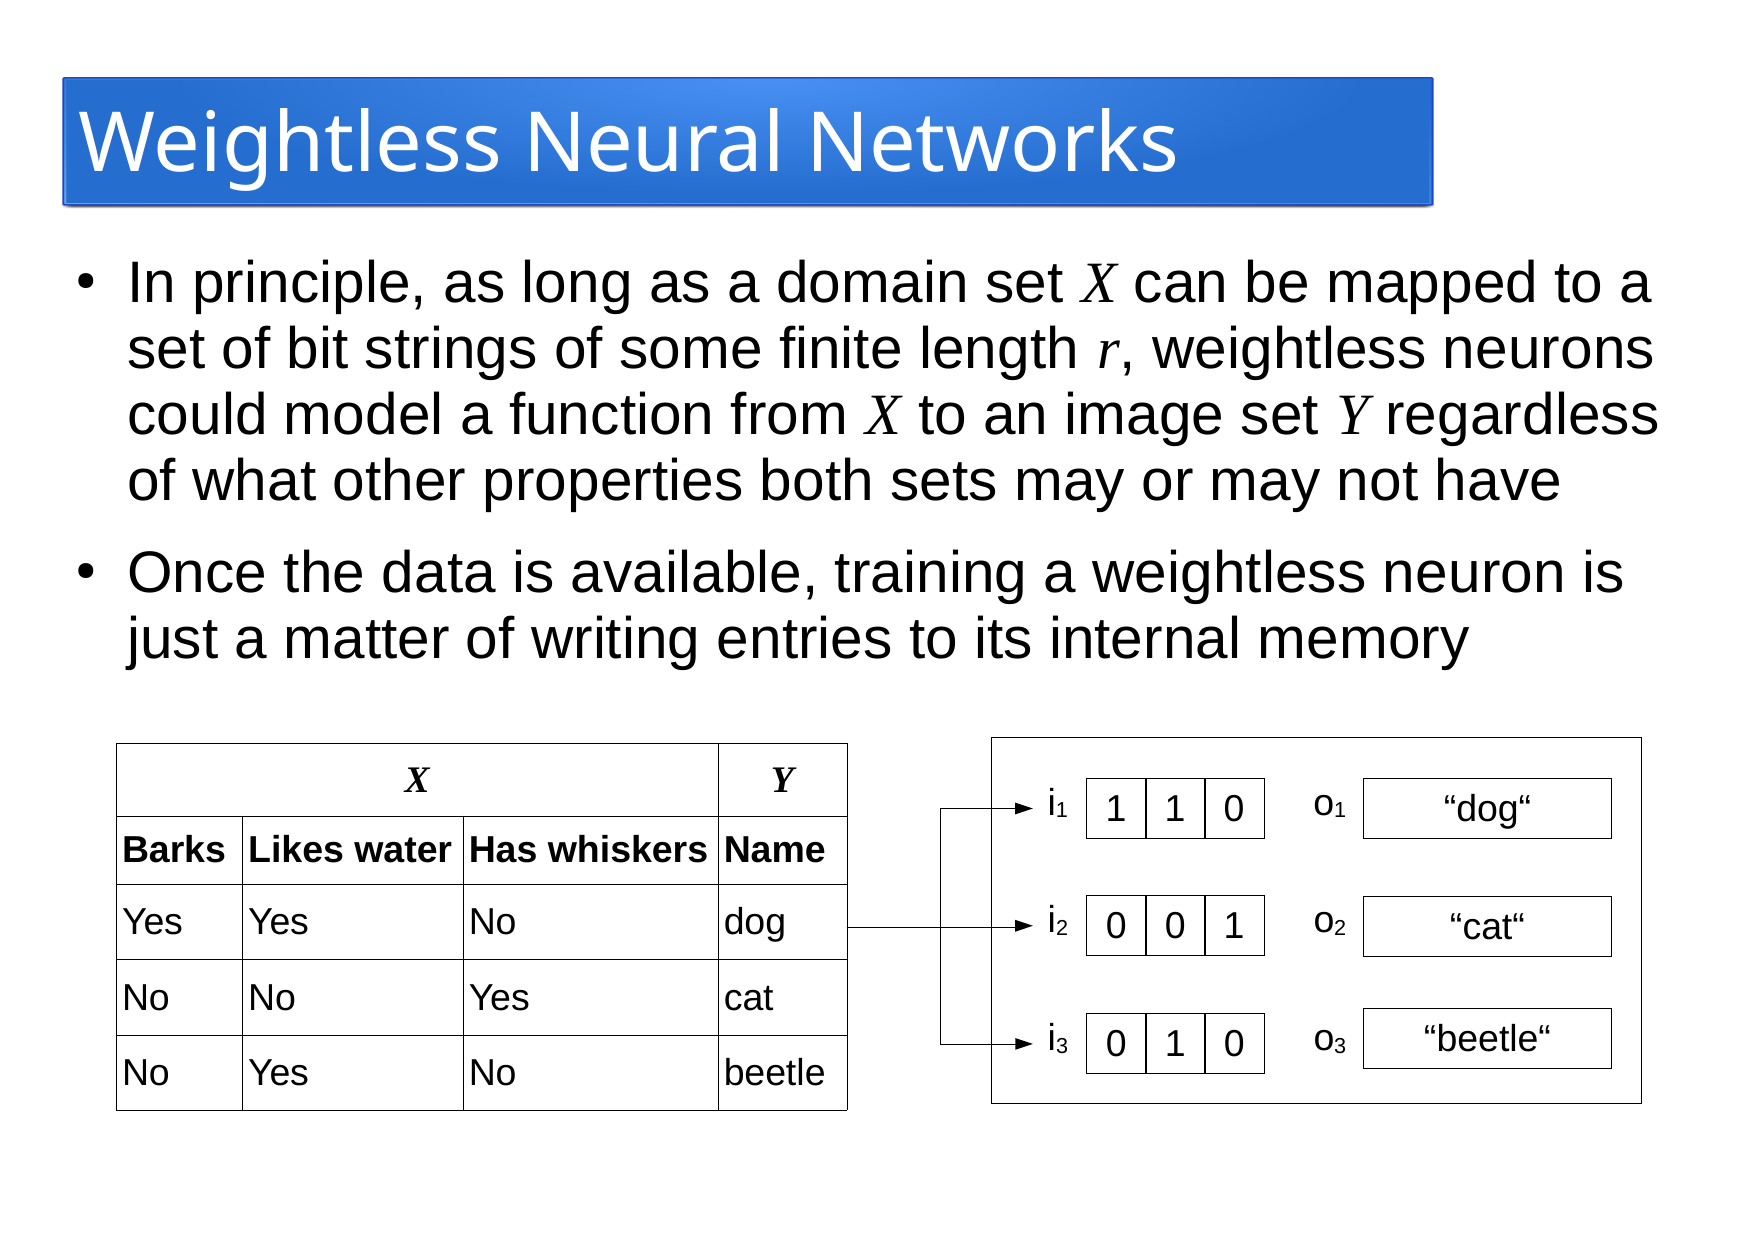

# Weightless Neural Networks
In principle, as long as a domain set X can be mapped to a set of bit strings of some finite length r, weightless neurons could model a function from X to an image set Y regardless of what other properties both sets may or may not have
Once the data is available, training a weightless neuron is just a matter of writing entries to its internal memory
| X | | | Y |
| --- | --- | --- | --- |
| Barks | Likes water | Has whiskers | Name |
| Yes | Yes | No | dog |
| No | No | Yes | cat |
| No | Yes | No | beetle |
i1
o1
“dog“
1
1
0
i2
o2
0
0
1
“cat“
“beetle“
i3
o3
0
1
0